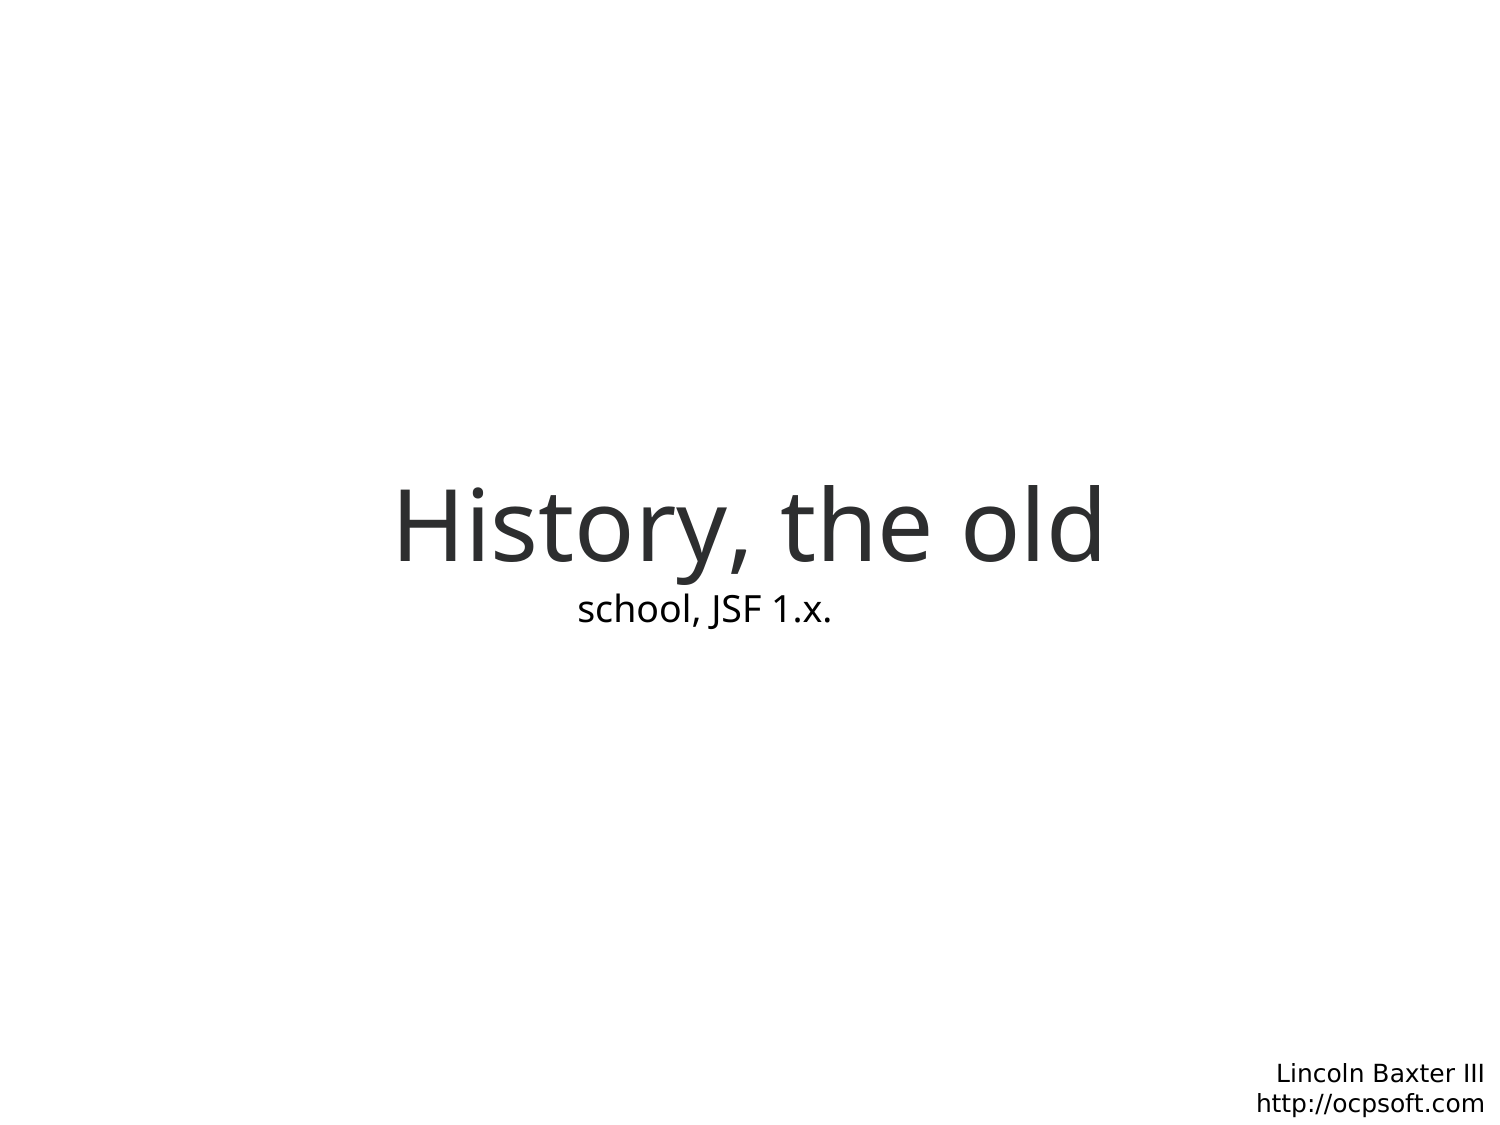

# History, the old
school, JSF 1.x.